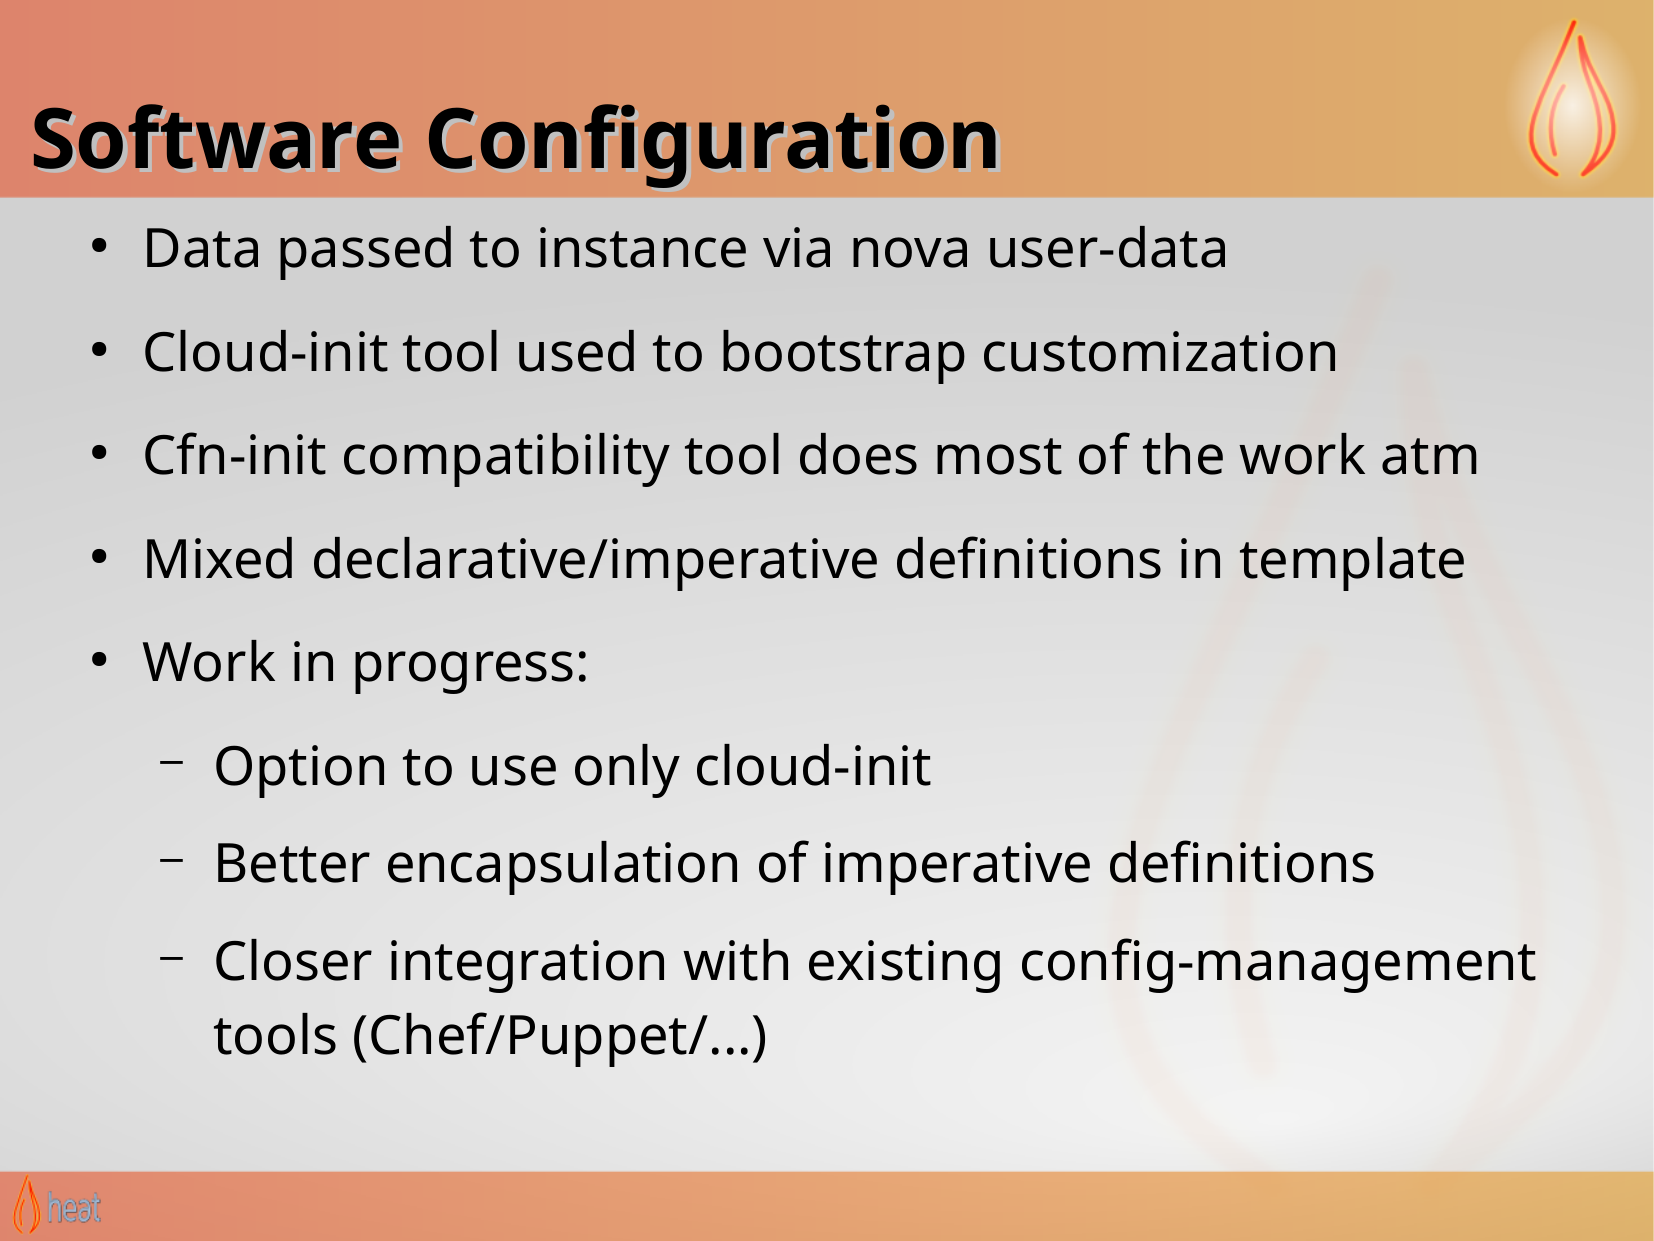

# Software Configuration
Data passed to instance via nova user-data
Cloud-init tool used to bootstrap customization
Cfn-init compatibility tool does most of the work atm
Mixed declarative/imperative definitions in template
Work in progress:
Option to use only cloud-init
Better encapsulation of imperative definitions
Closer integration with existing config-management tools (Chef/Puppet/...)